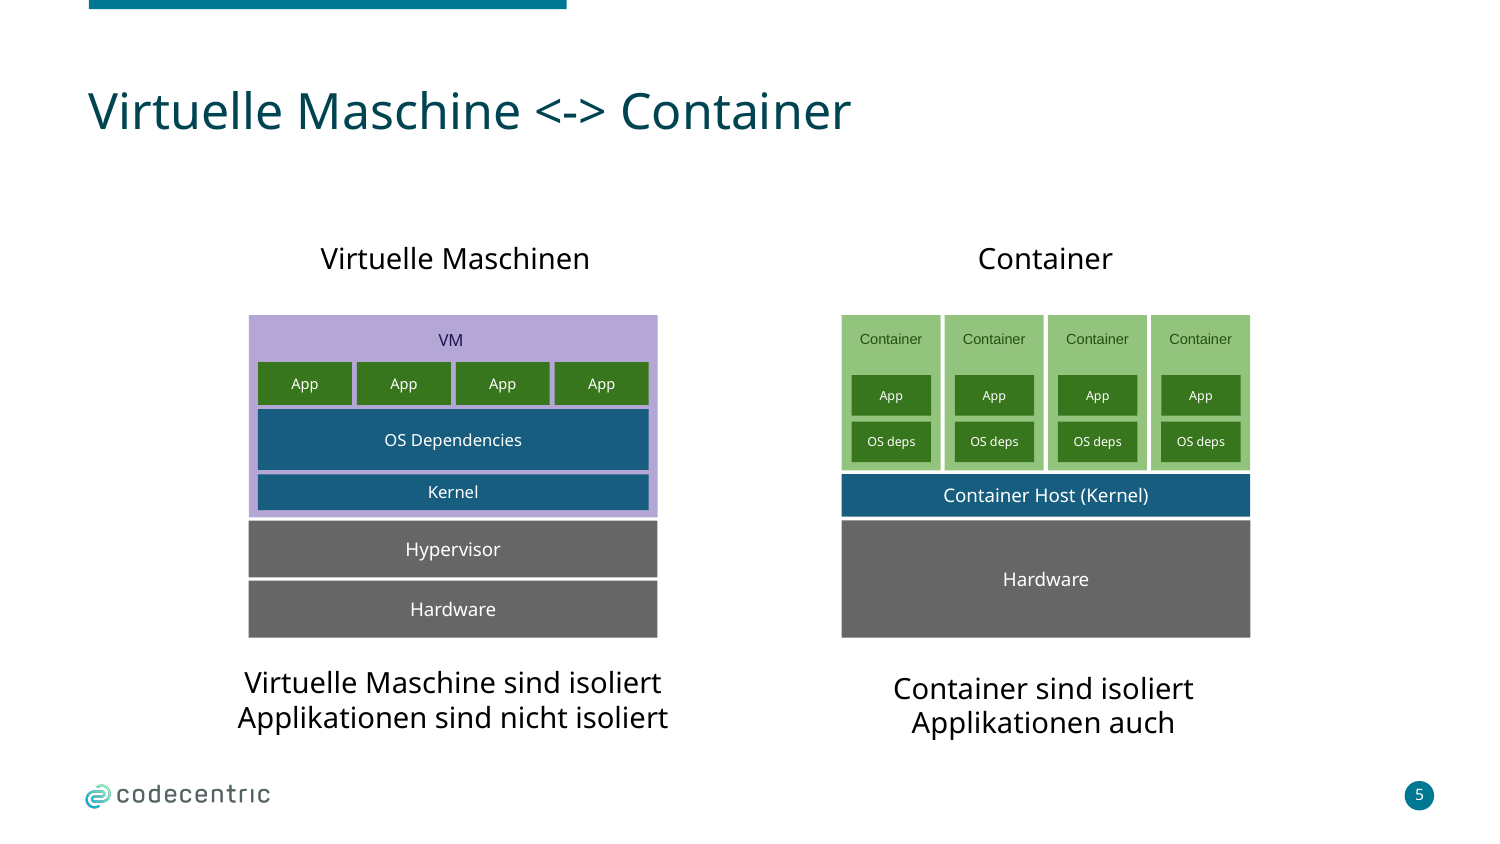

# Virtuelle Maschine <-> Container
Virtuelle Maschinen
Container
VM
App
App
App
App
OS Dependencies
Kernel
Hypervisor
Hardware
Container
Container
Container
Container
App
App
App
App
OS deps
OS deps
OS deps
OS deps
Container Host (Kernel)
Hardware
Virtuelle Maschine sind isoliert
Applikationen sind nicht isoliert
Container sind isoliert
Applikationen auch